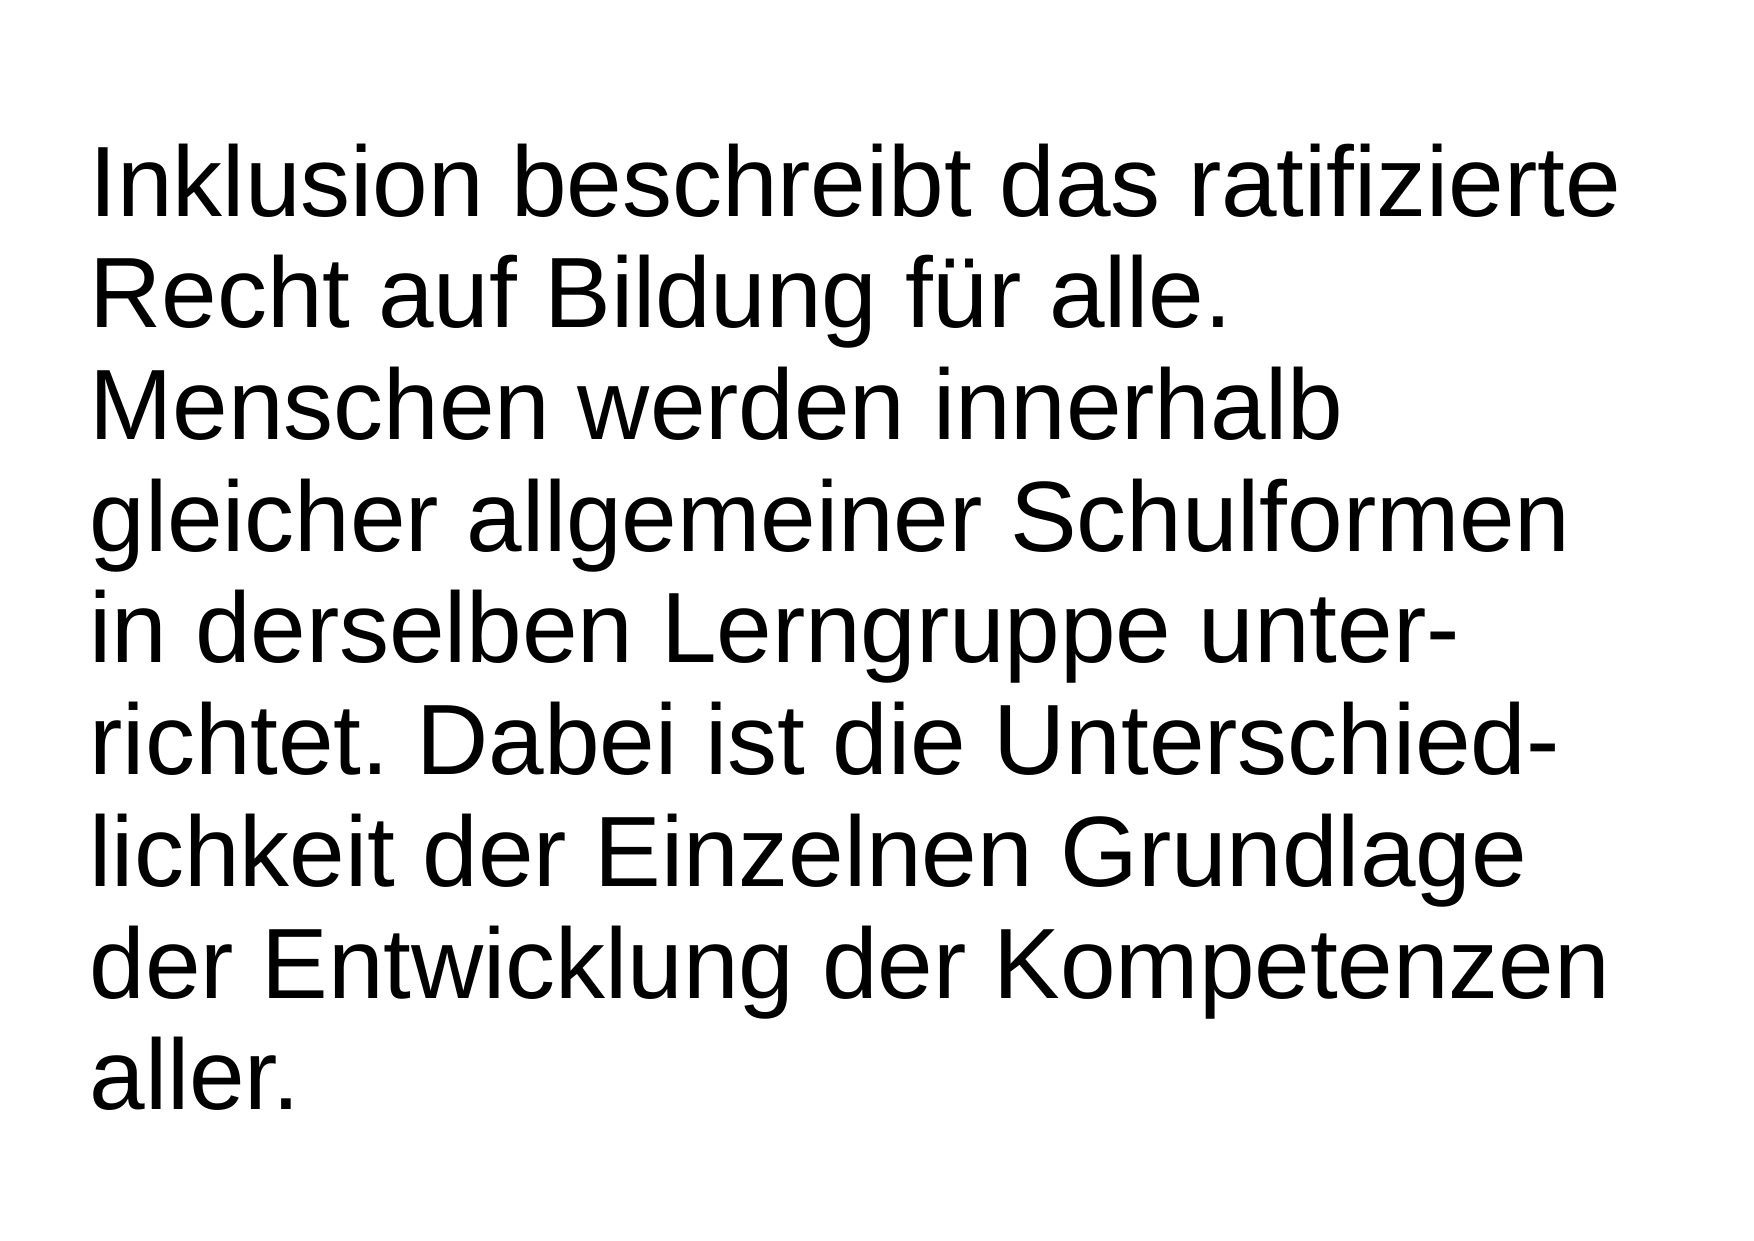

Inklusion beschreibt das ratifizierte Recht auf Bildung für alle. Menschen werden innerhalb gleicher allgemeiner Schulformen in derselben Lerngruppe unter-richtet. Dabei ist die Unterschied-lichkeit der Einzelnen Grundlage der Entwicklung der Kompetenzen aller.